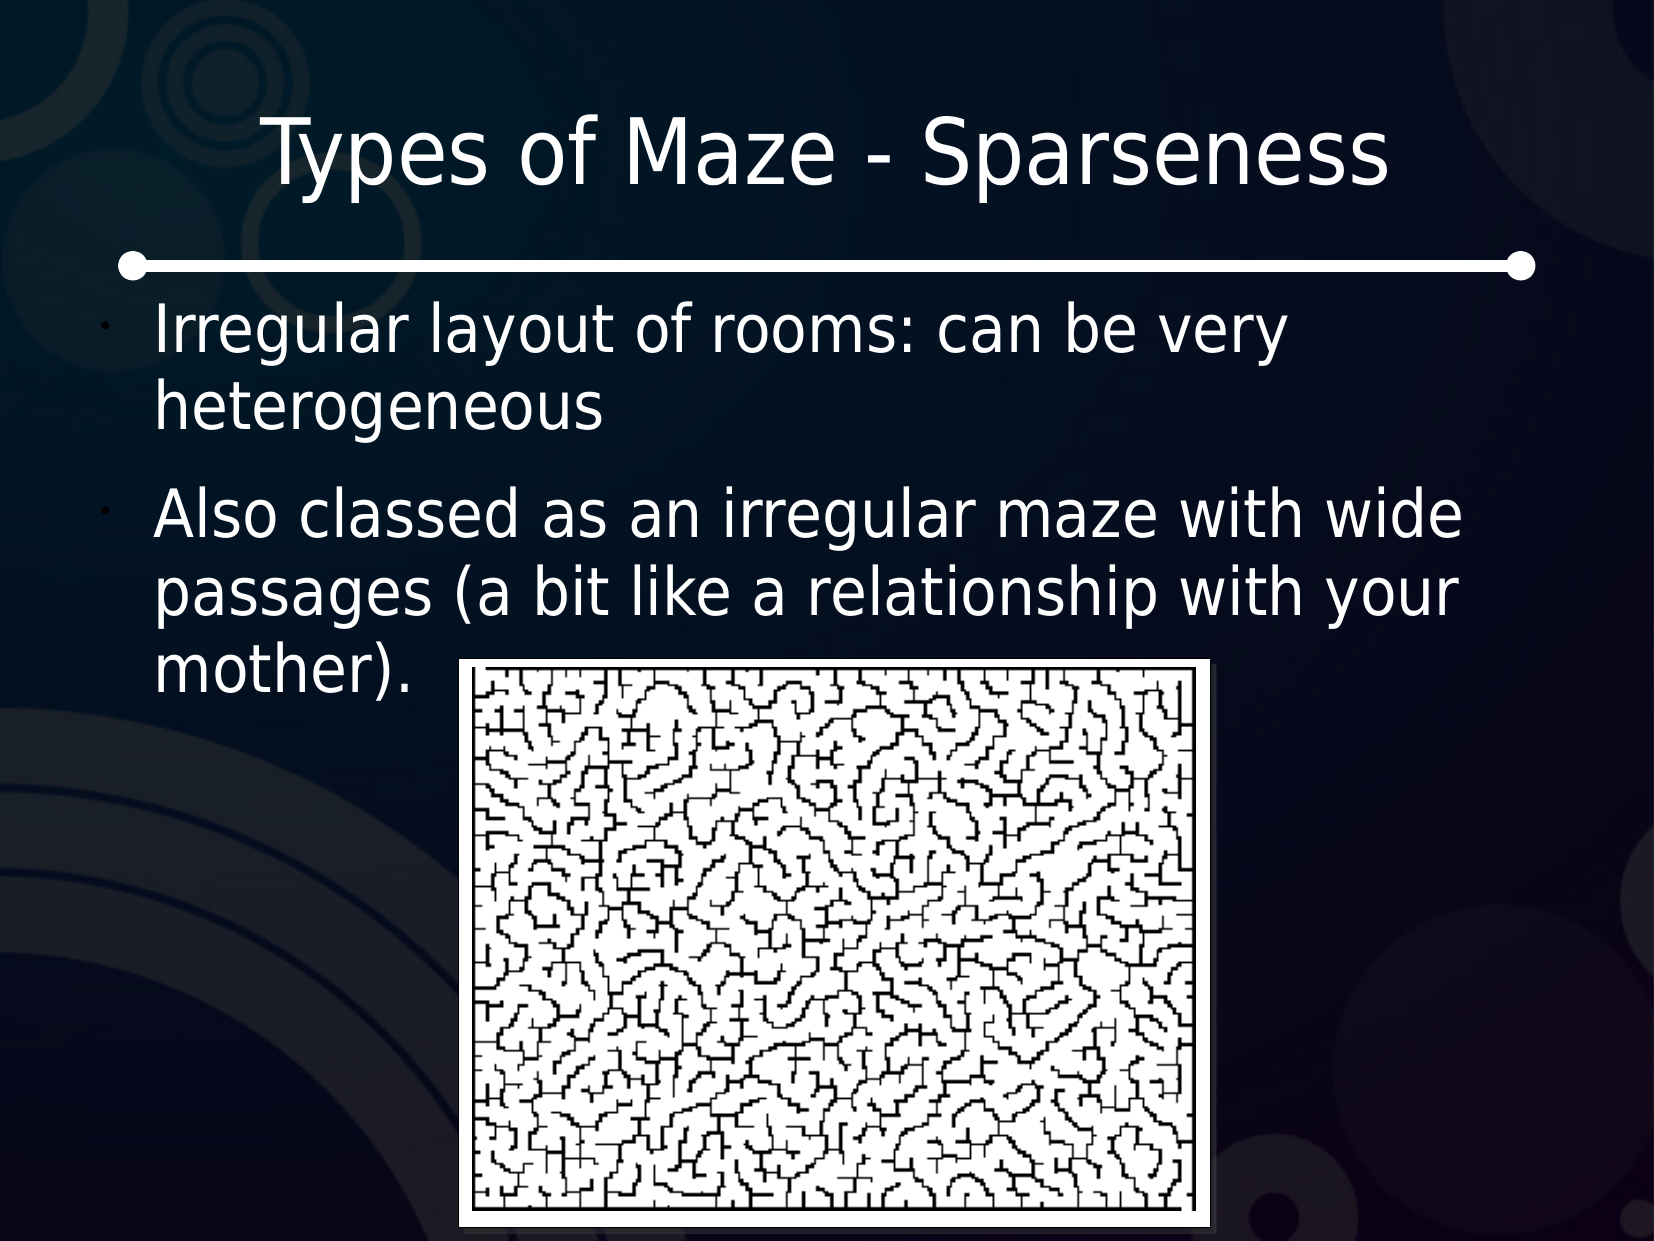

# Types of Maze - Sparseness
Irregular layout of rooms: can be very heterogeneous
Also classed as an irregular maze with wide passages (a bit like a relationship with your mother).